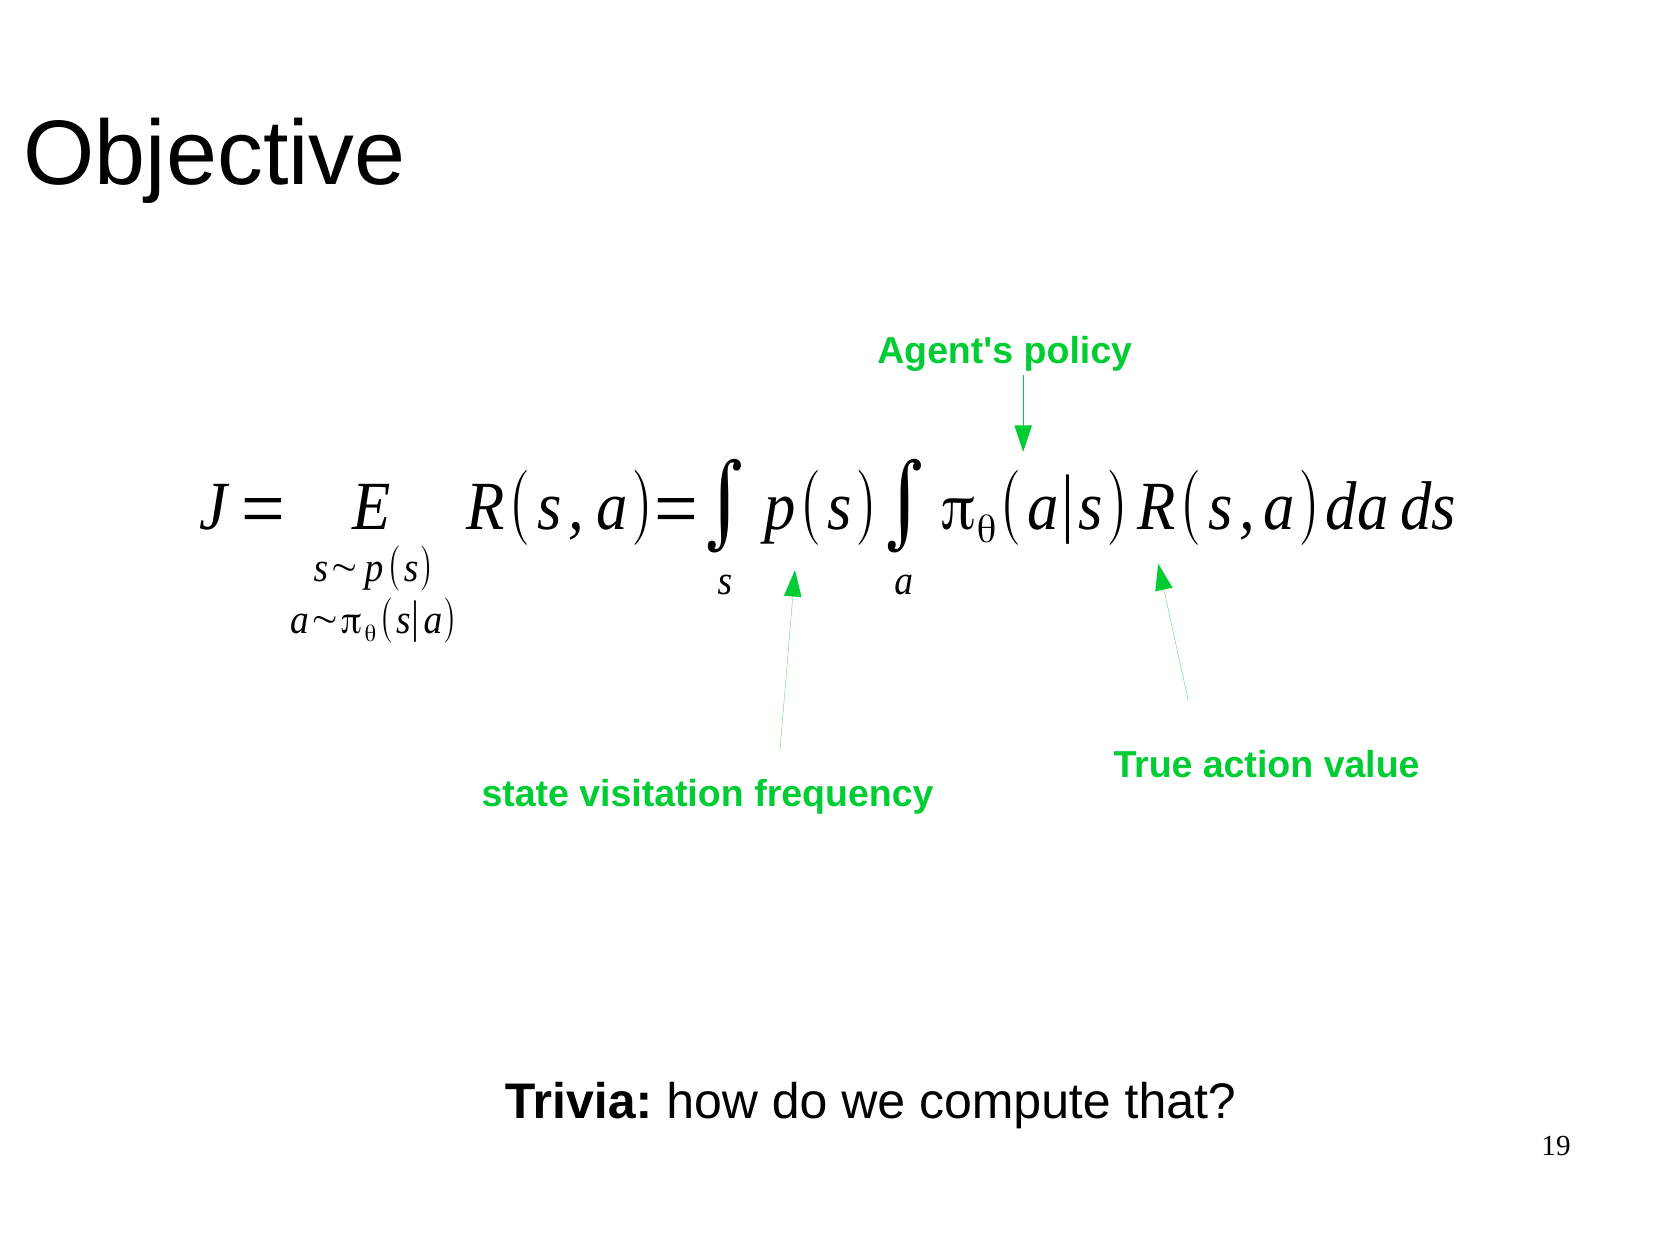

# Objective
Agent's policy
True action value
state visitation frequency
Trivia: how do we compute that?
19